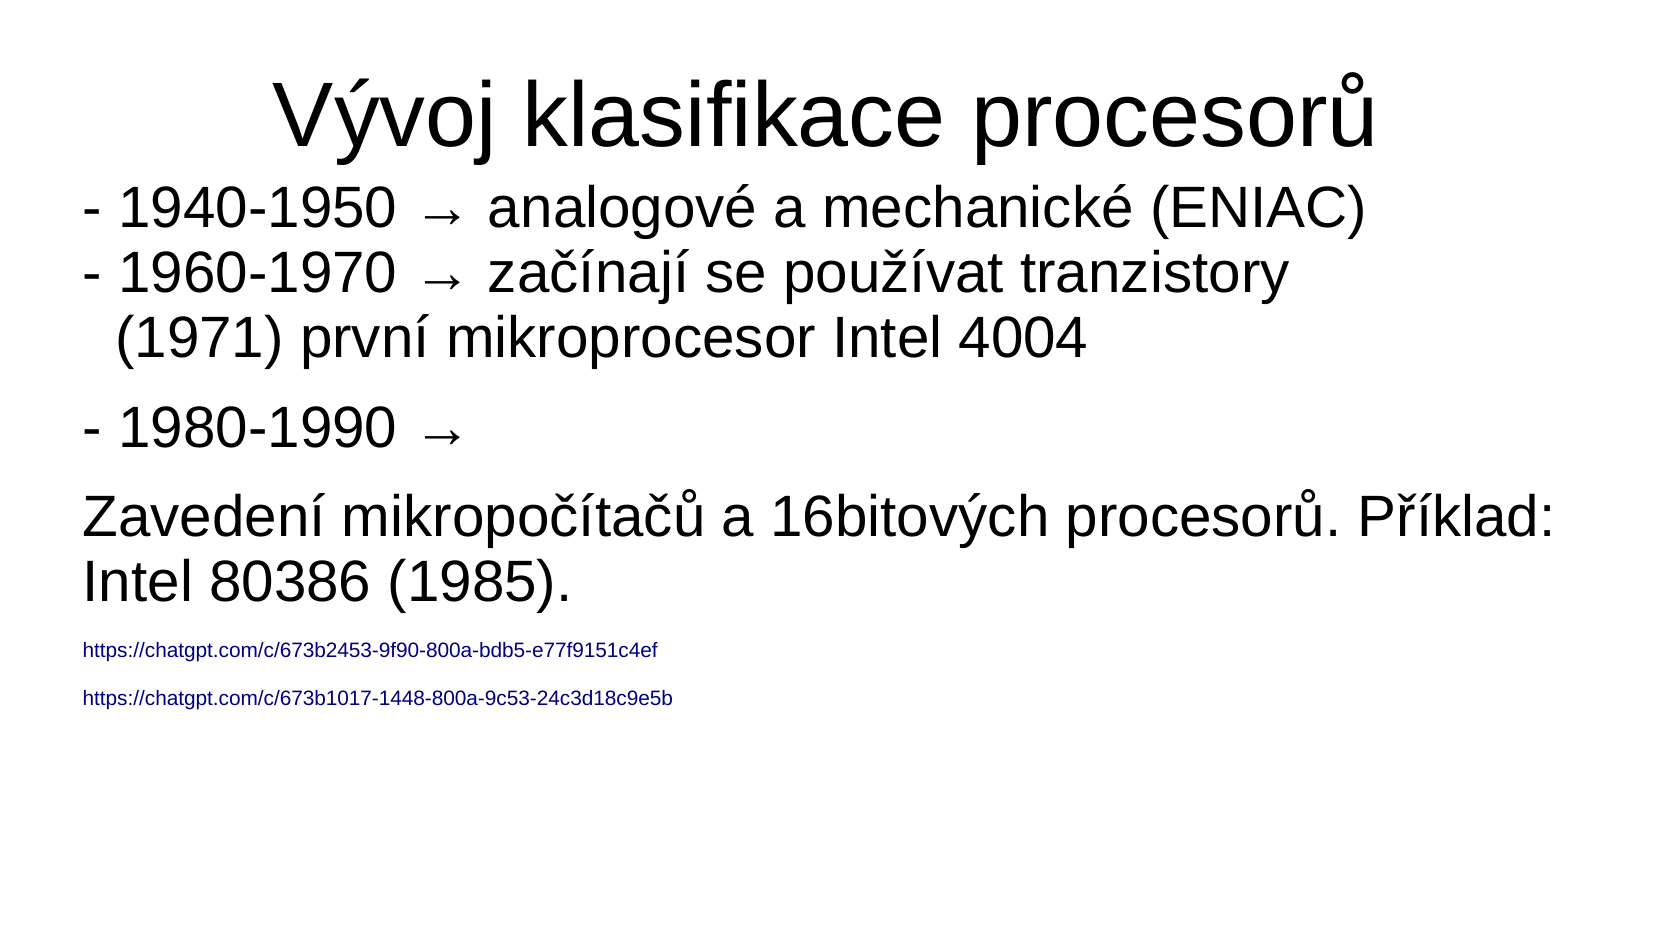

# Vývoj klasifikace procesorů
- 1940-1950 → analogové a mechanické (ENIAC)
- 1960-1970 → začínají se používat tranzistory
 (1971) první mikroprocesor Intel 4004
- 1980-1990 →
Zavedení mikropočítačů a 16bitových procesorů. Příklad: Intel 80386 (1985).
https://chatgpt.com/c/673b2453-9f90-800a-bdb5-e77f9151c4ef
https://chatgpt.com/c/673b1017-1448-800a-9c53-24c3d18c9e5b